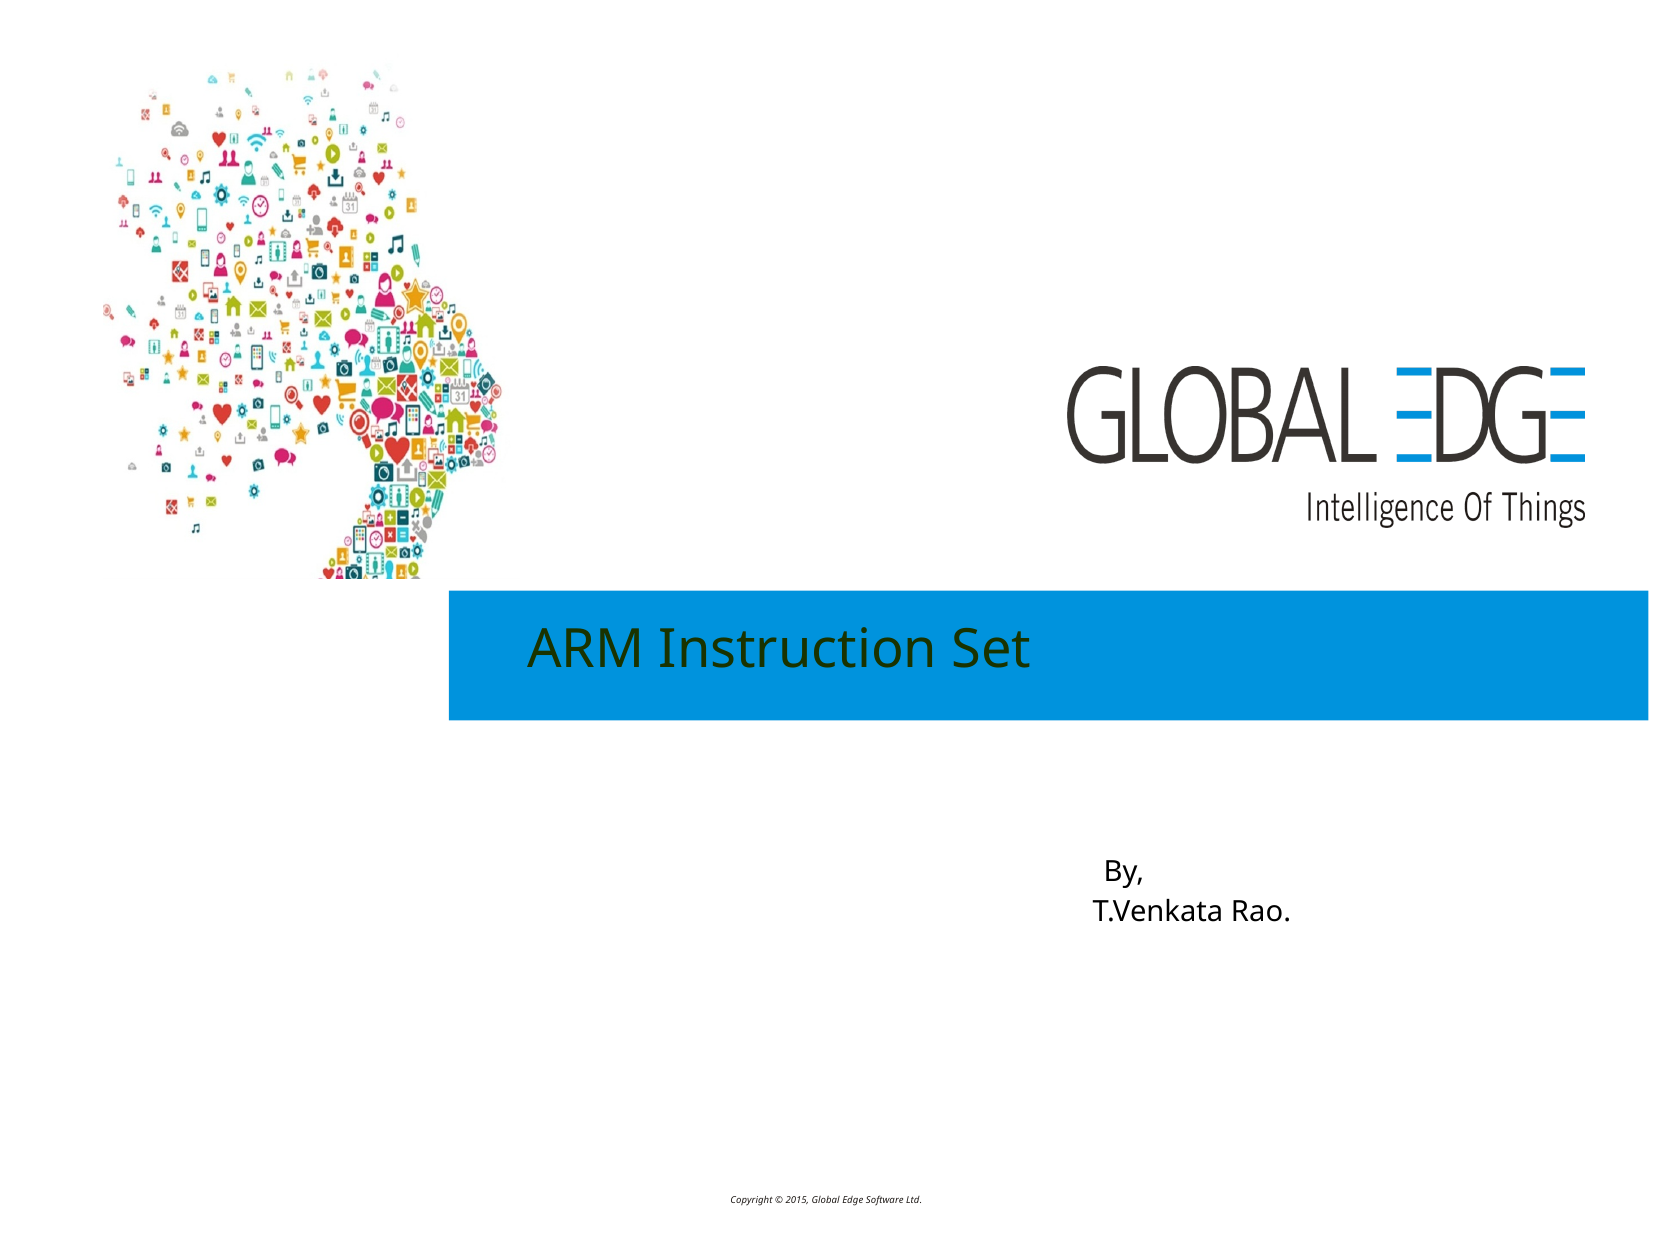

#
 ARM Instruction Set
 By,
 	 T.Venkata Rao.